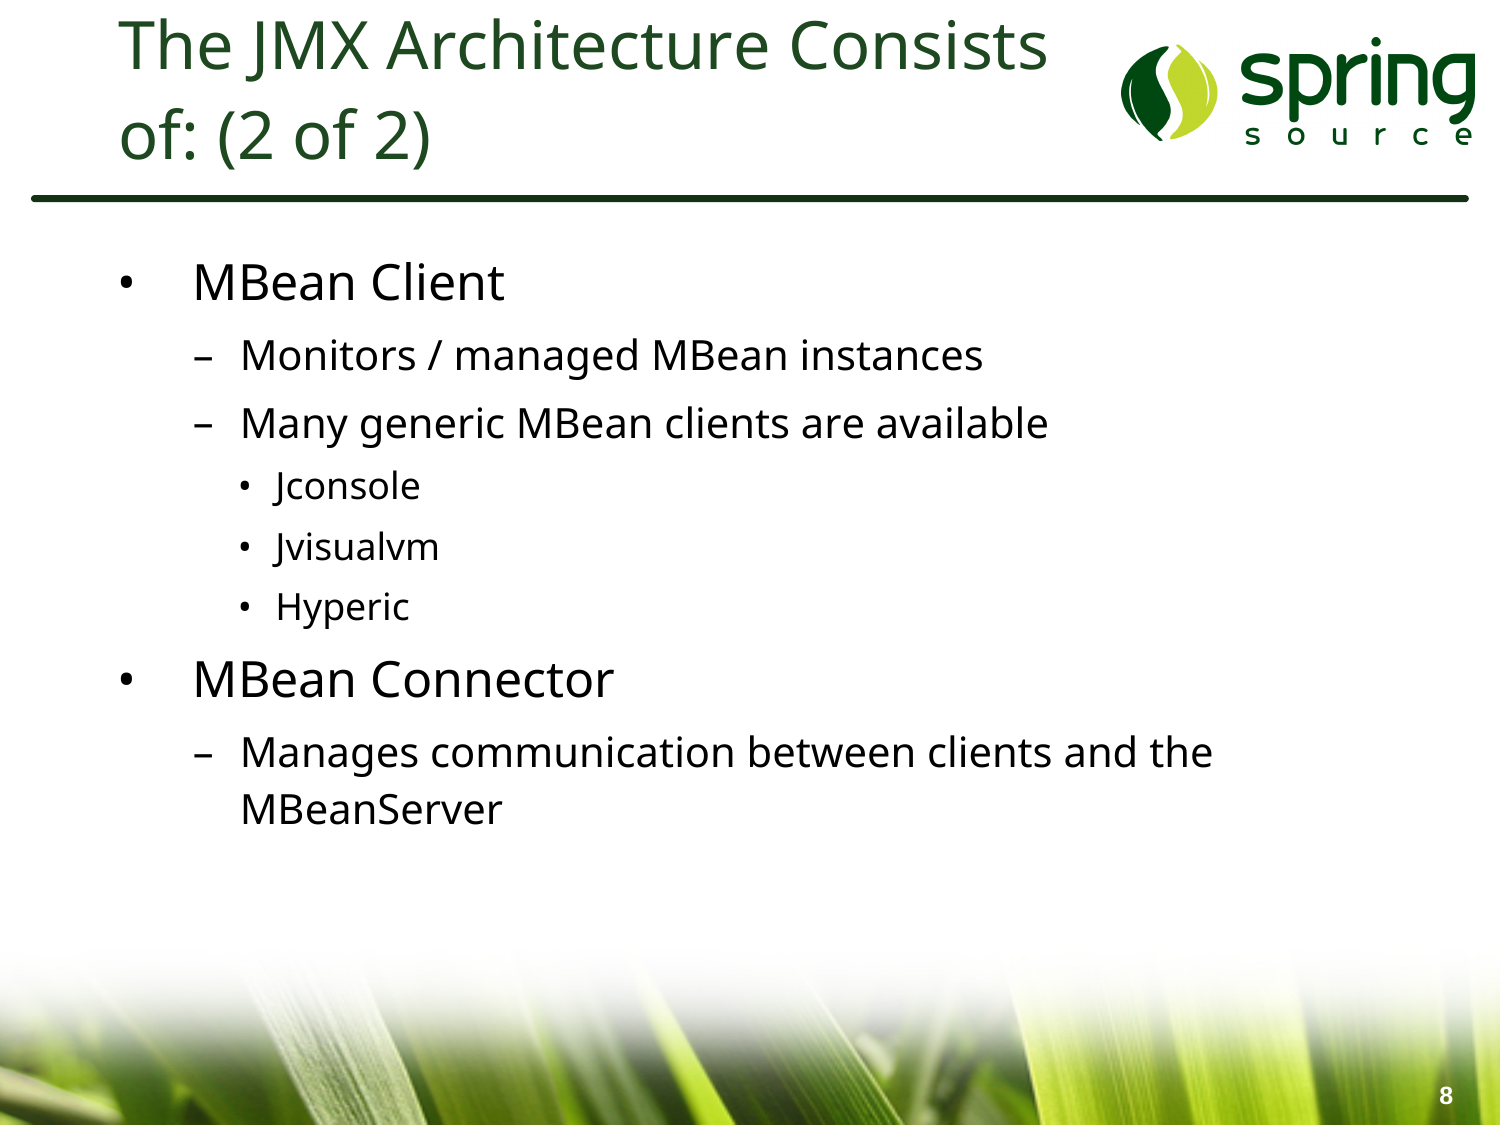

The JMX Architecture Consists of: (2 of 2)
# MBean Client
Monitors / managed MBean instances
Many generic MBean clients are available
Jconsole
Jvisualvm
Hyperic
MBean Connector
Manages communication between clients and the MBeanServer